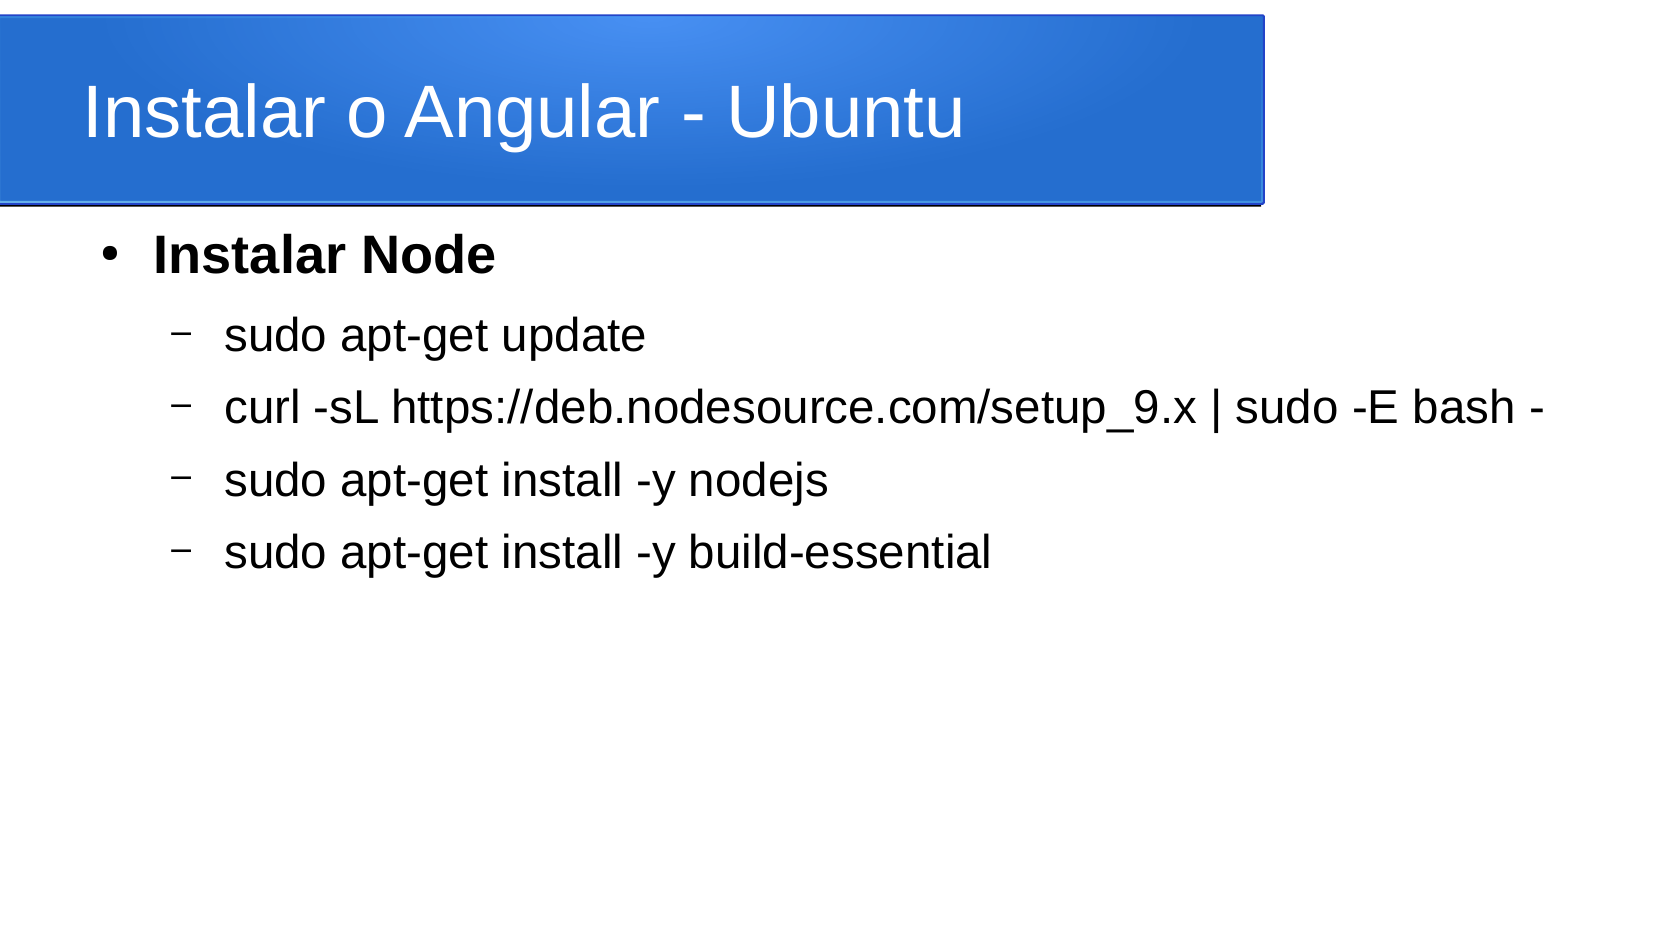

# Instalar o Angular - Ubuntu
Instalar Node
sudo apt-get update
curl -sL https://deb.nodesource.com/setup_9.x | sudo -E bash -
sudo apt-get install -y nodejs
sudo apt-get install -y build-essential